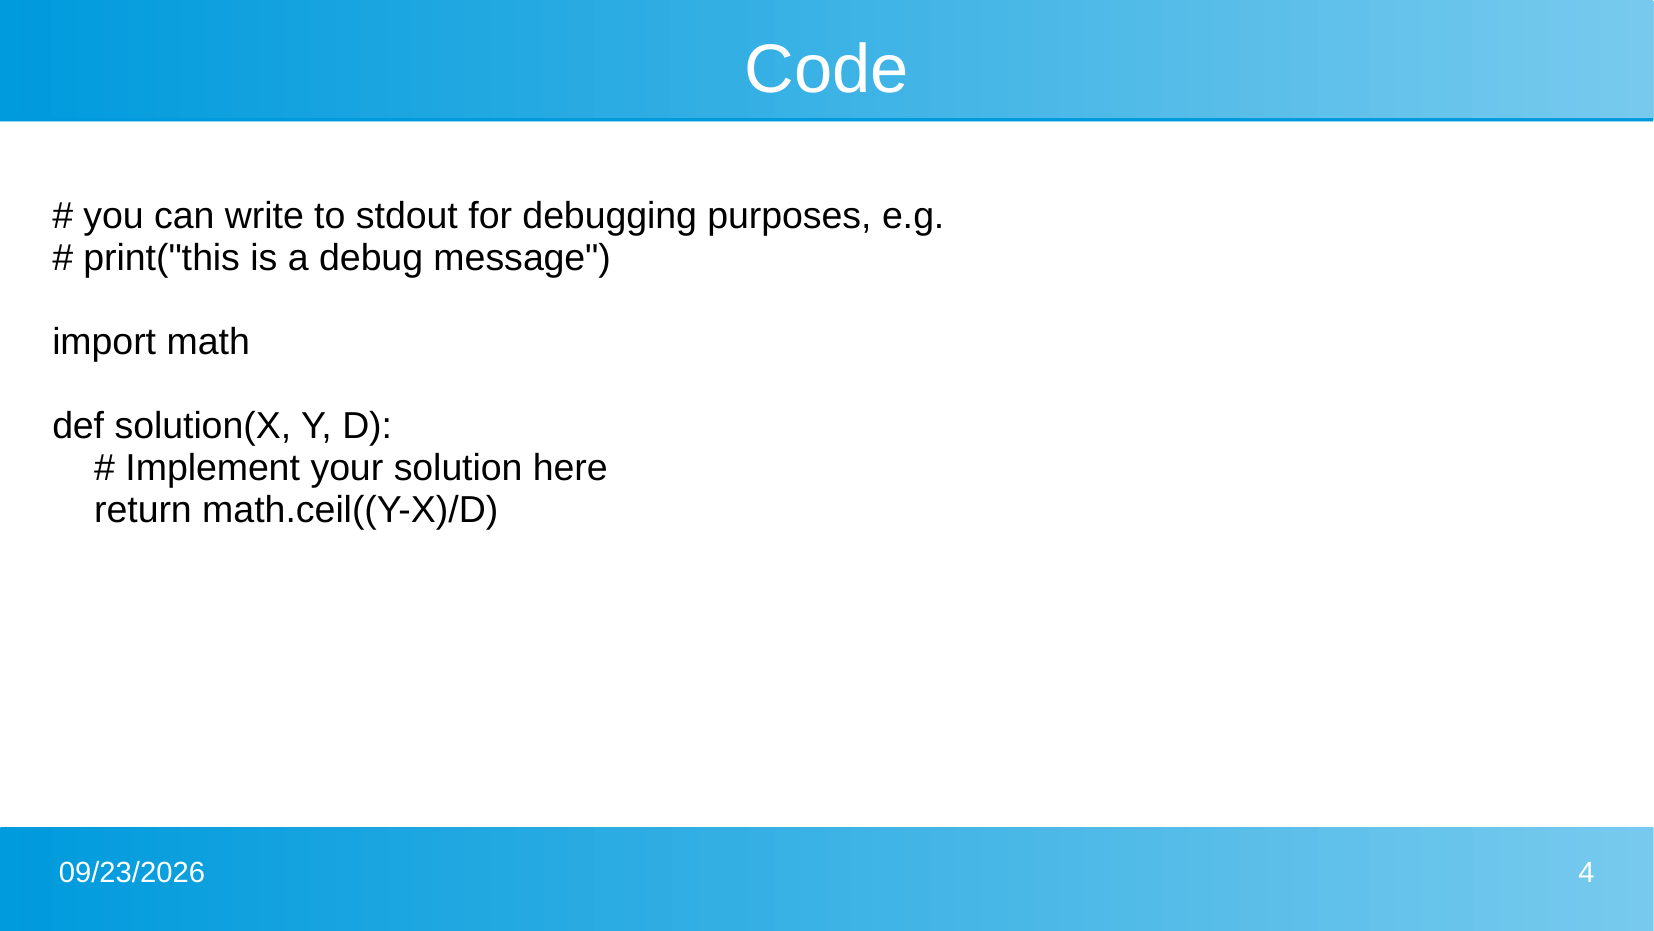

# Code
# you can write to stdout for debugging purposes, e.g.
# print("this is a debug message")
import math
def solution(X, Y, D):
 # Implement your solution here
 return math.ceil((Y-X)/D)
4